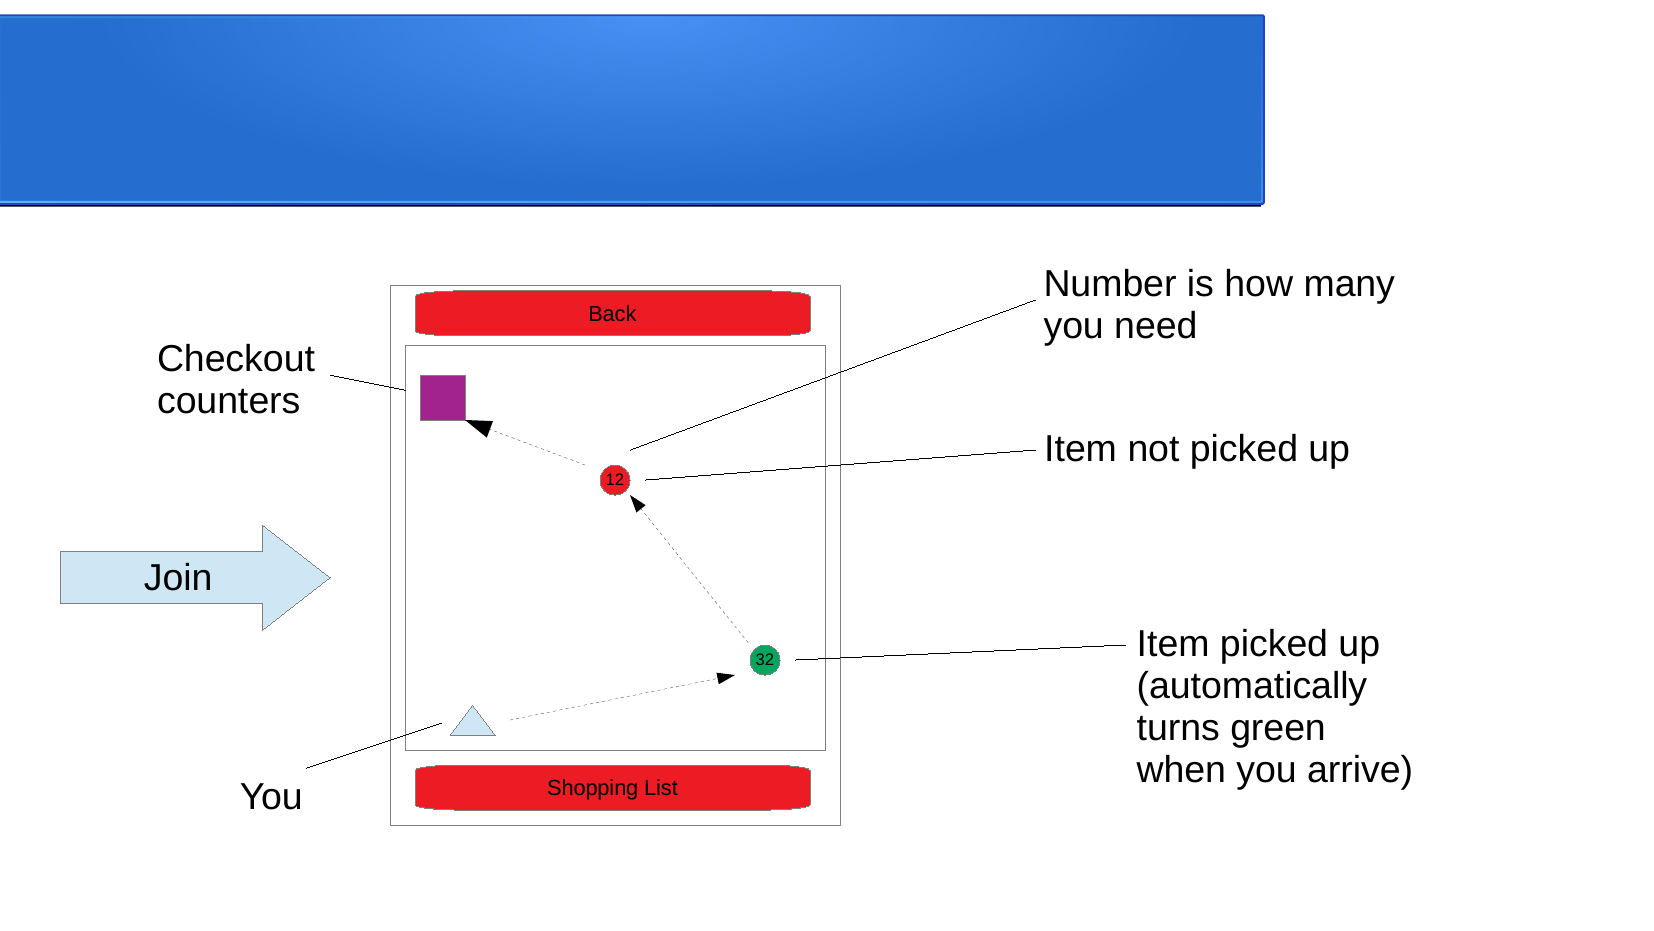

Number is how many
you need
Back
Checkout
counters
Item not picked up
12
Join
Item picked up
(automatically
turns green
when you arrive)
32
Shopping List
You